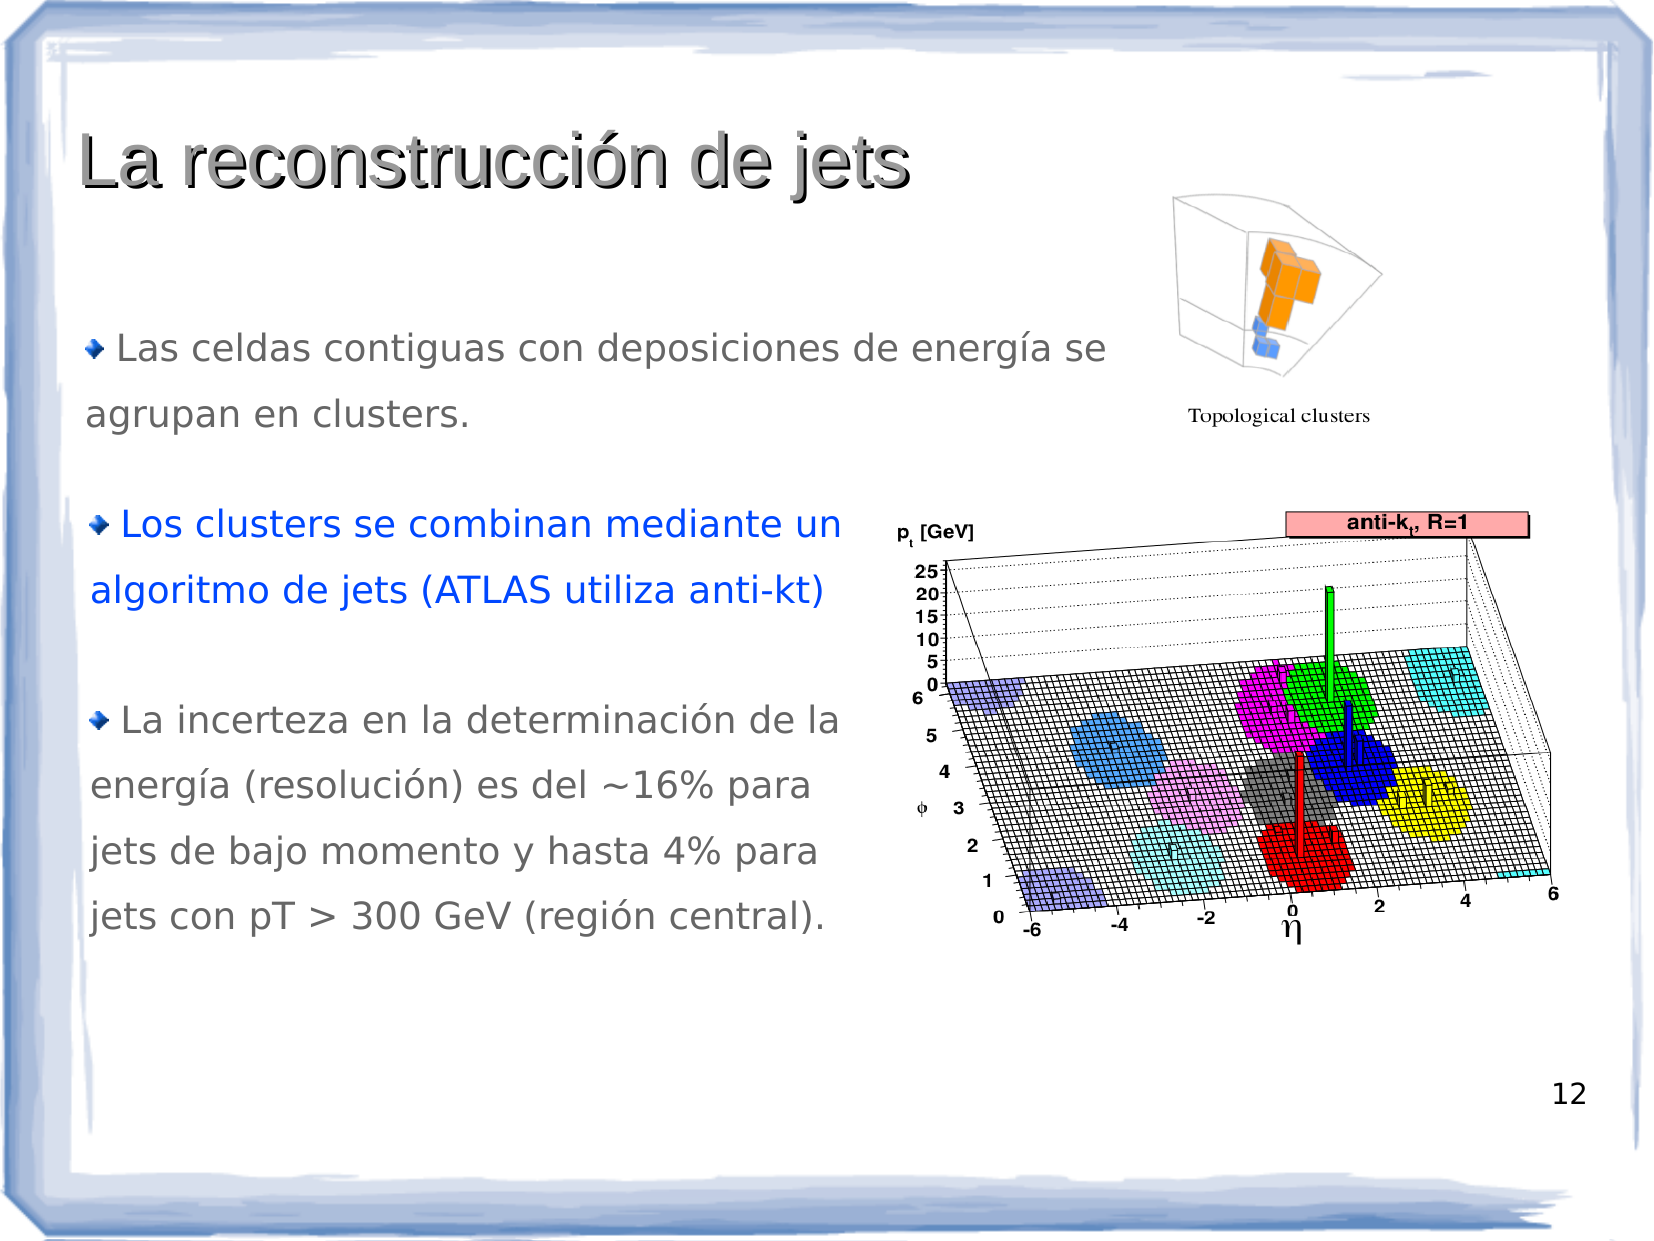

# La reconstrucción de jets
 Las celdas contiguas con deposiciones de energía se agrupan en clusters.
44 m de largo
 Los clusters se combinan mediante un algoritmo de jets (ATLAS utiliza anti-kt)
 La incerteza en la determinación de la energía (resolución) es del ~16% para jets de bajo momento y hasta 4% para jets con pT > 300 GeV (región central).
h
12